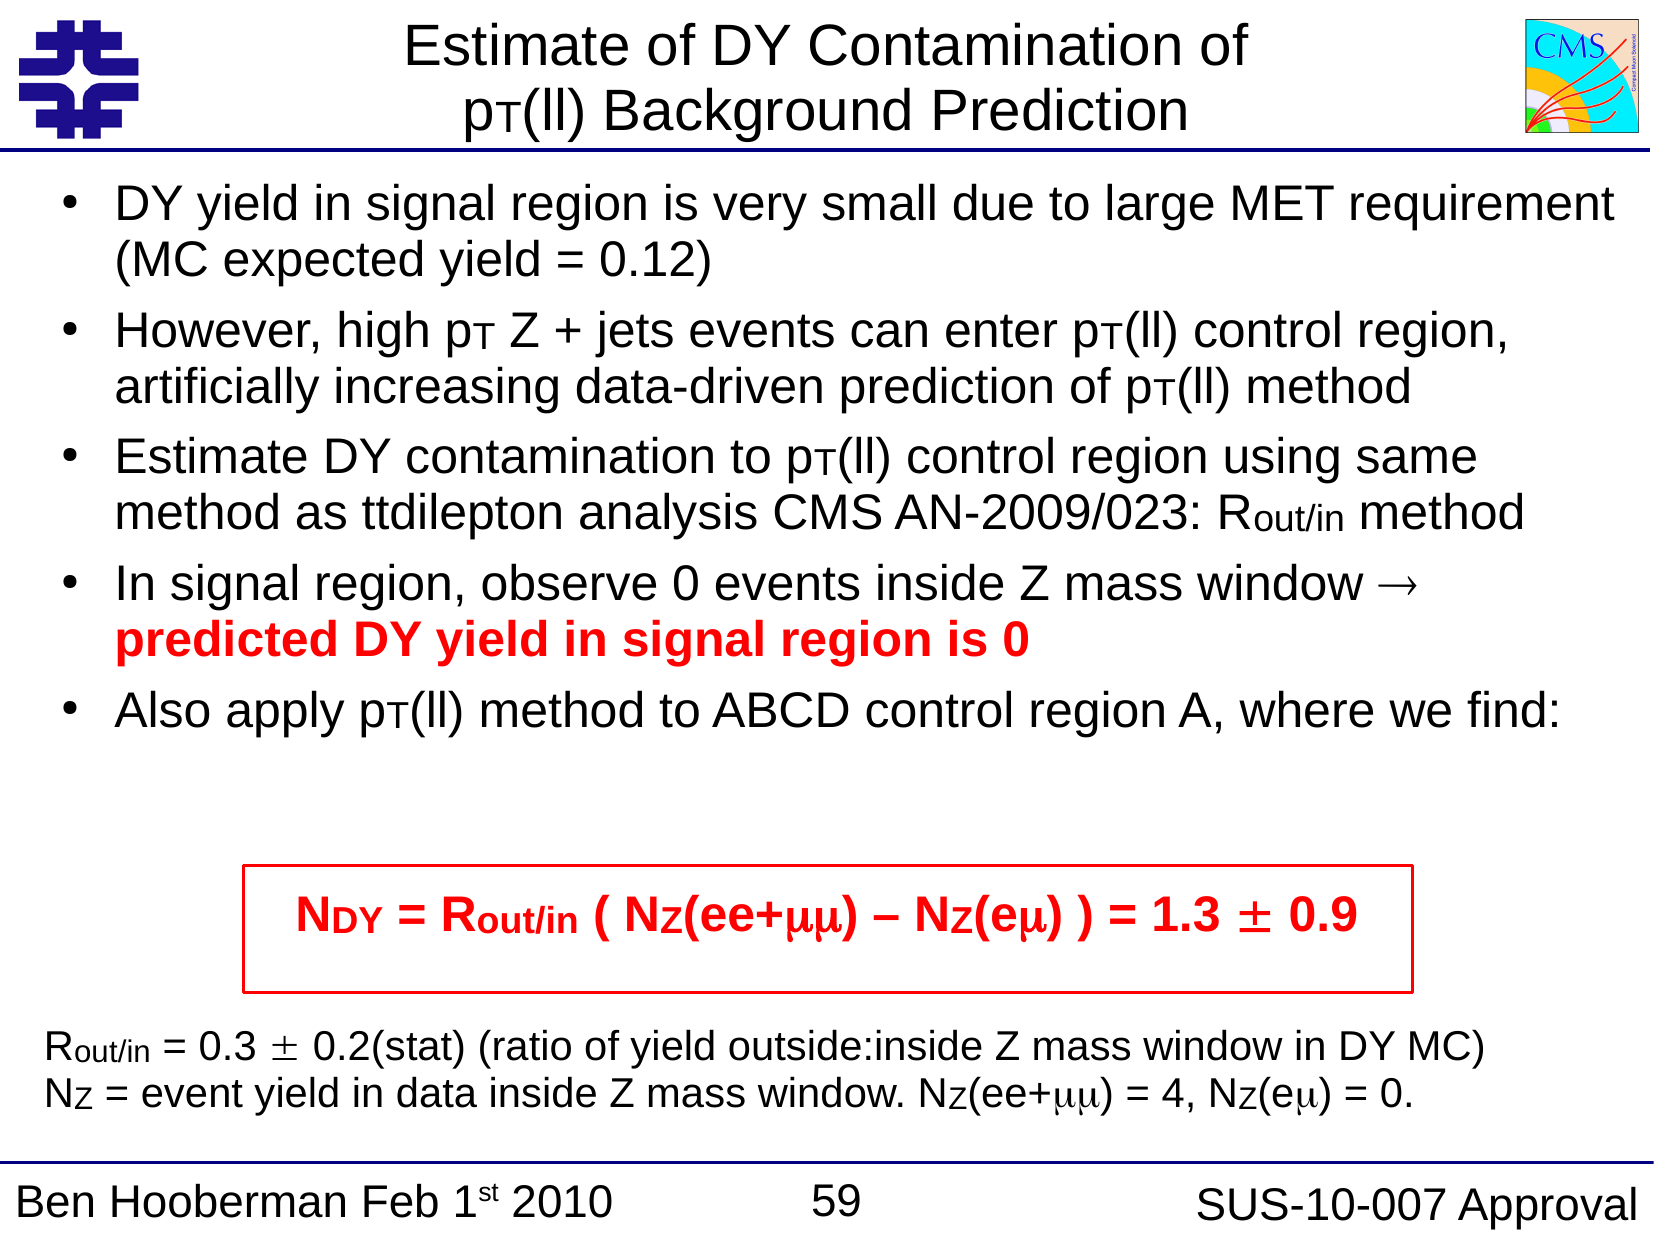

# Estimate of DY Contamination of pT(ll) Background Prediction
DY yield in signal region is very small due to large MET requirement (MC expected yield = 0.12)
However, high pT Z + jets events can enter pT(ll) control region, artificially increasing data-driven prediction of pT(ll) method
Estimate DY contamination to pT(ll) control region using same method as ttdilepton analysis CMS AN-2009/023: Rout/in method
In signal region, observe 0 events inside Z mass window  predicted DY yield in signal region is 0
Also apply pT(ll) method to ABCD control region A, where we find:
NDY = Rout/in ( NZ(ee+mm) – NZ(em) ) = 1.3  0.9
Rout/in = 0.3  0.2(stat) (ratio of yield outside:inside Z mass window in DY MC)
NZ = event yield in data inside Z mass window. NZ(ee+mm) = 4, NZ(em) = 0.
59